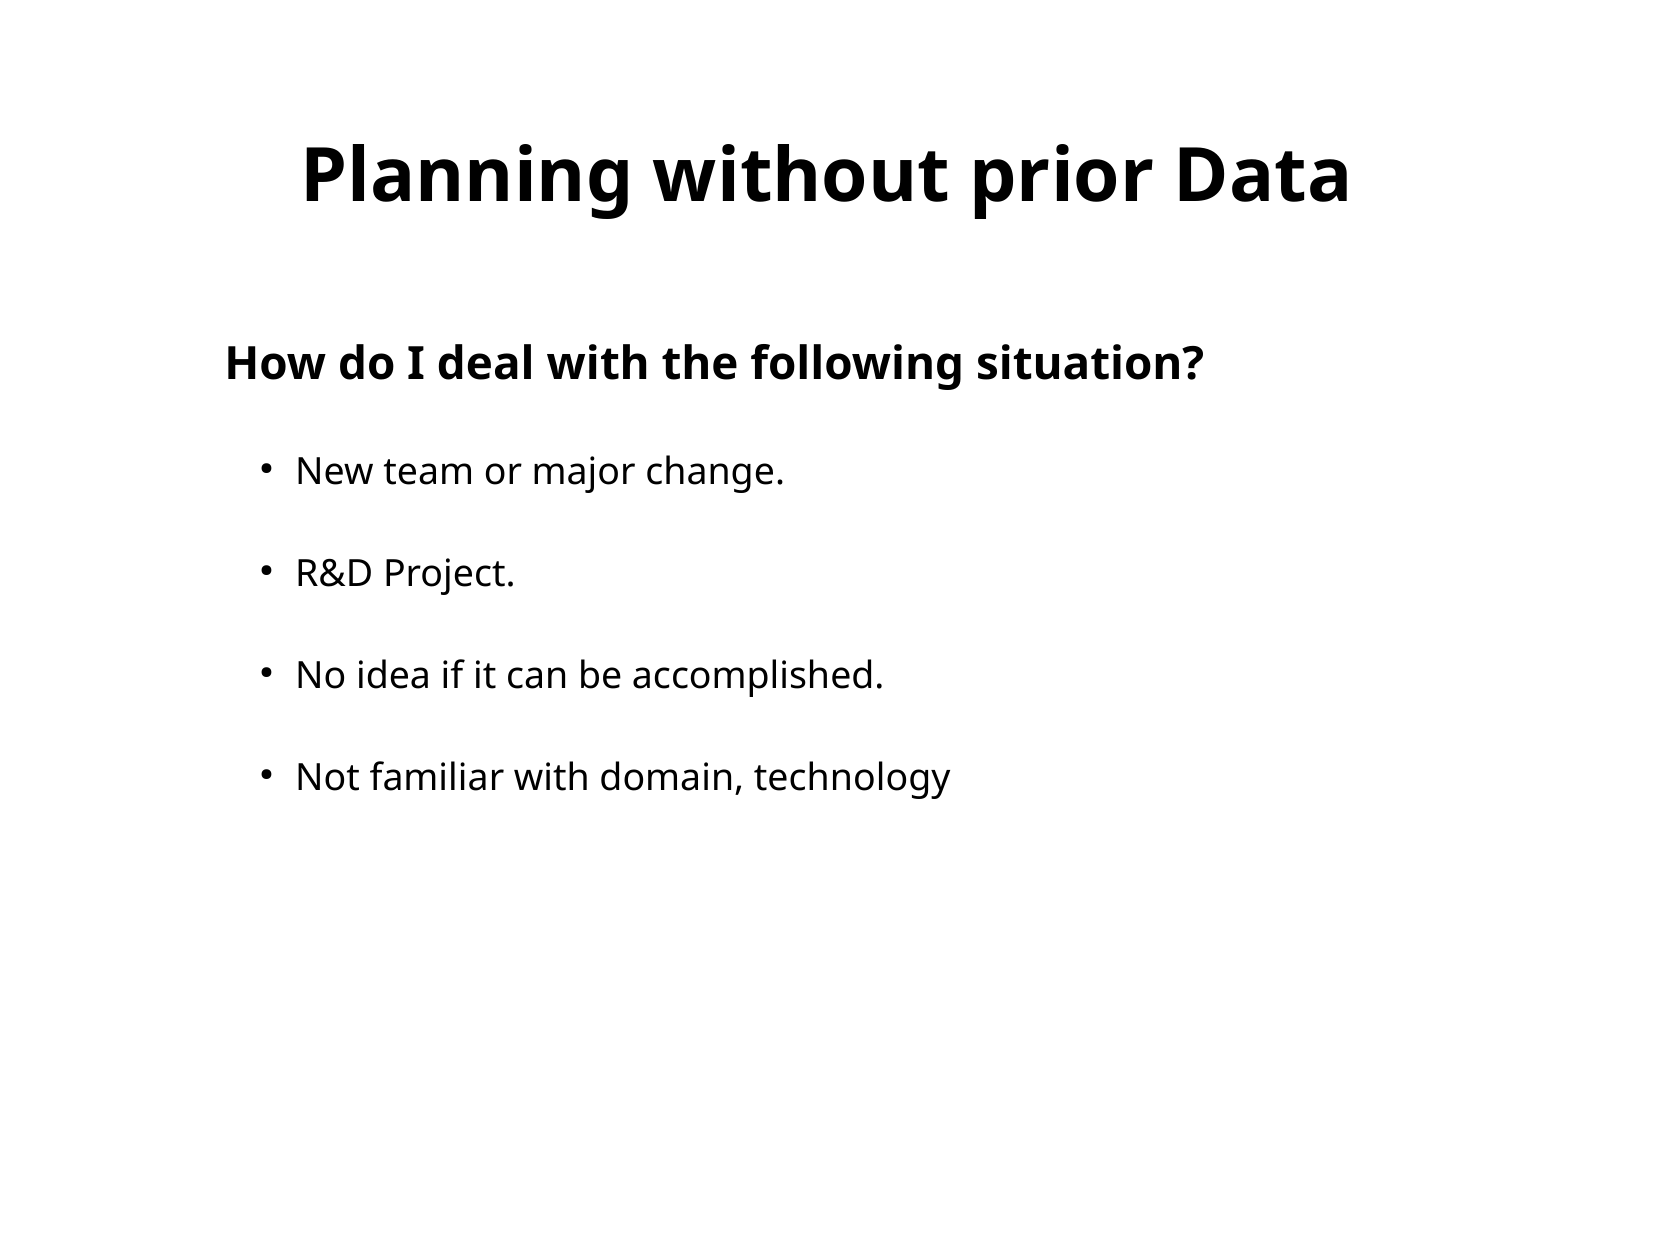

# Planning without prior Data
How do I deal with the following situation?
New team or major change.
R&D Project.
No idea if it can be accomplished.
Not familiar with domain, technology